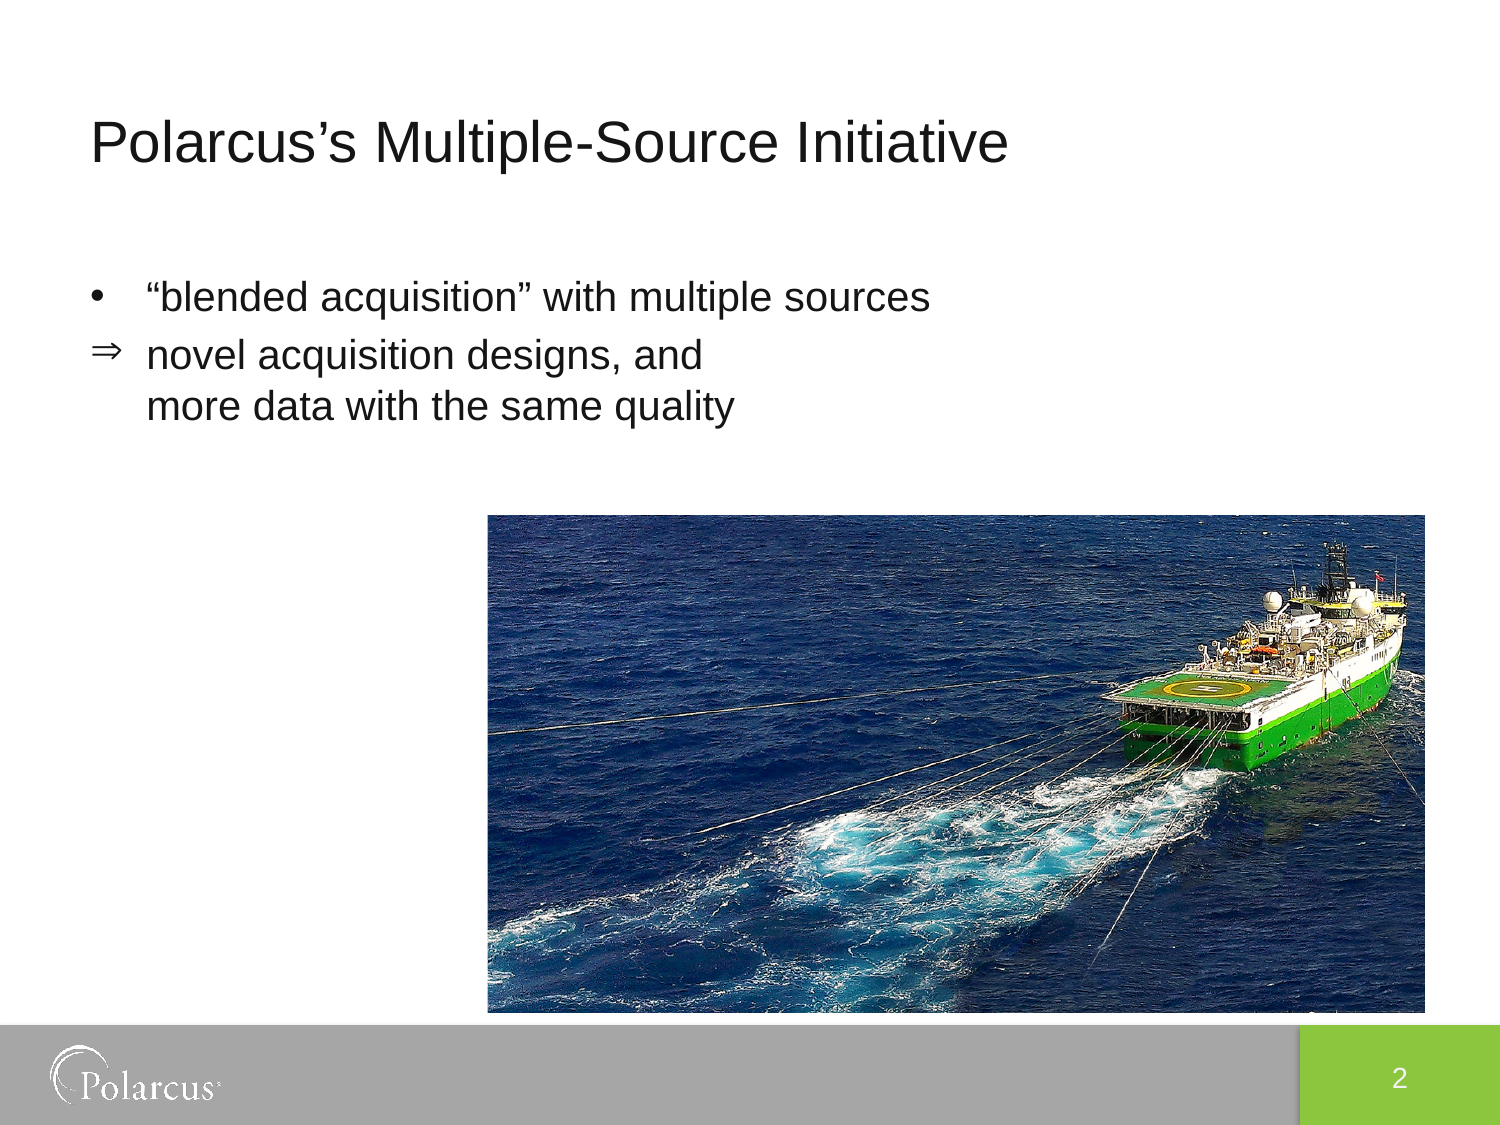

# Polarcus’s Multiple-Source Initiative
“blended acquisition” with multiple sources
novel acquisition designs, and
more data with the same quality